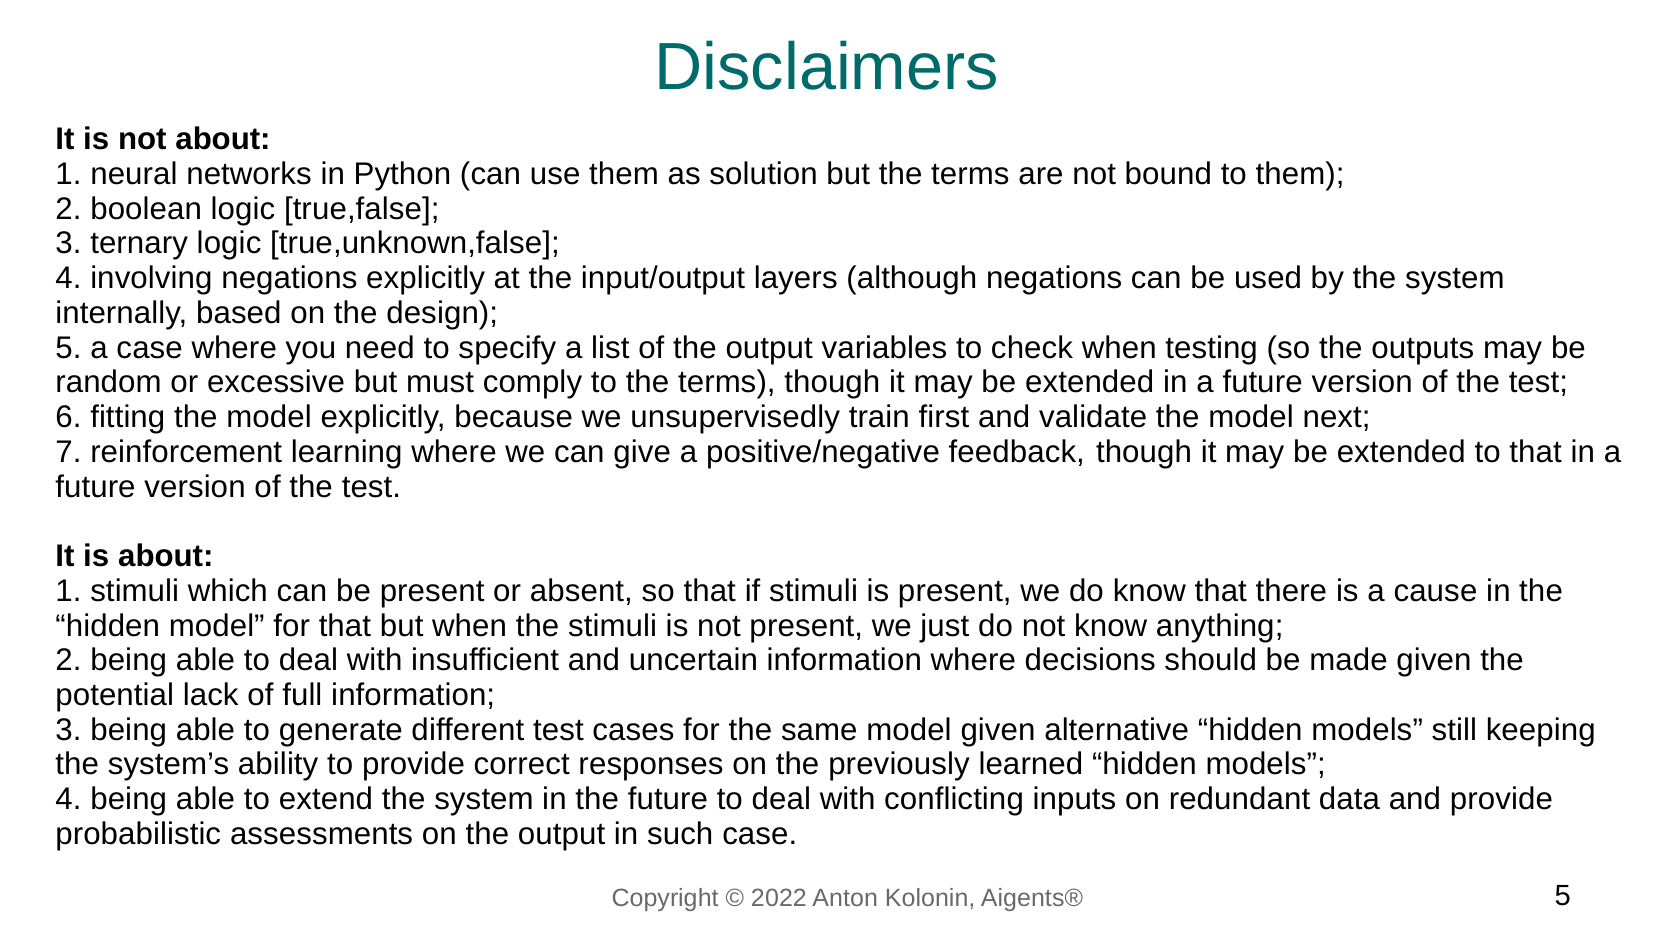

Disclaimers
It is not about:
1. neural networks in Python (can use them as solution but the terms are not bound to them);
2. boolean logic [true,false];
3. ternary logic [true,unknown,false];
4. involving negations explicitly at the input/output layers (although negations can be used by the system internally, based on the design);
5. a case where you need to specify a list of the output variables to check when testing (so the outputs may be random or excessive but must comply to the terms), though it may be extended in a future version of the test;
6. fitting the model explicitly, because we unsupervisedly train first and validate the model next;
7. reinforcement learning where we can give a positive/negative feedback, though it may be extended to that in a future version of the test.
It is about:
1. stimuli which can be present or absent, so that if stimuli is present, we do know that there is a cause in the “hidden model” for that but when the stimuli is not present, we just do not know anything;
2. being able to deal with insufficient and uncertain information where decisions should be made given the potential lack of full information;
3. being able to generate different test cases for the same model given alternative “hidden models” still keeping the system’s ability to provide correct responses on the previously learned “hidden models”;
4. being able to extend the system in the future to deal with conflicting inputs on redundant data and provide probabilistic assessments on the output in such case.
Copyright © 2022 Anton Kolonin, Aigents®
5